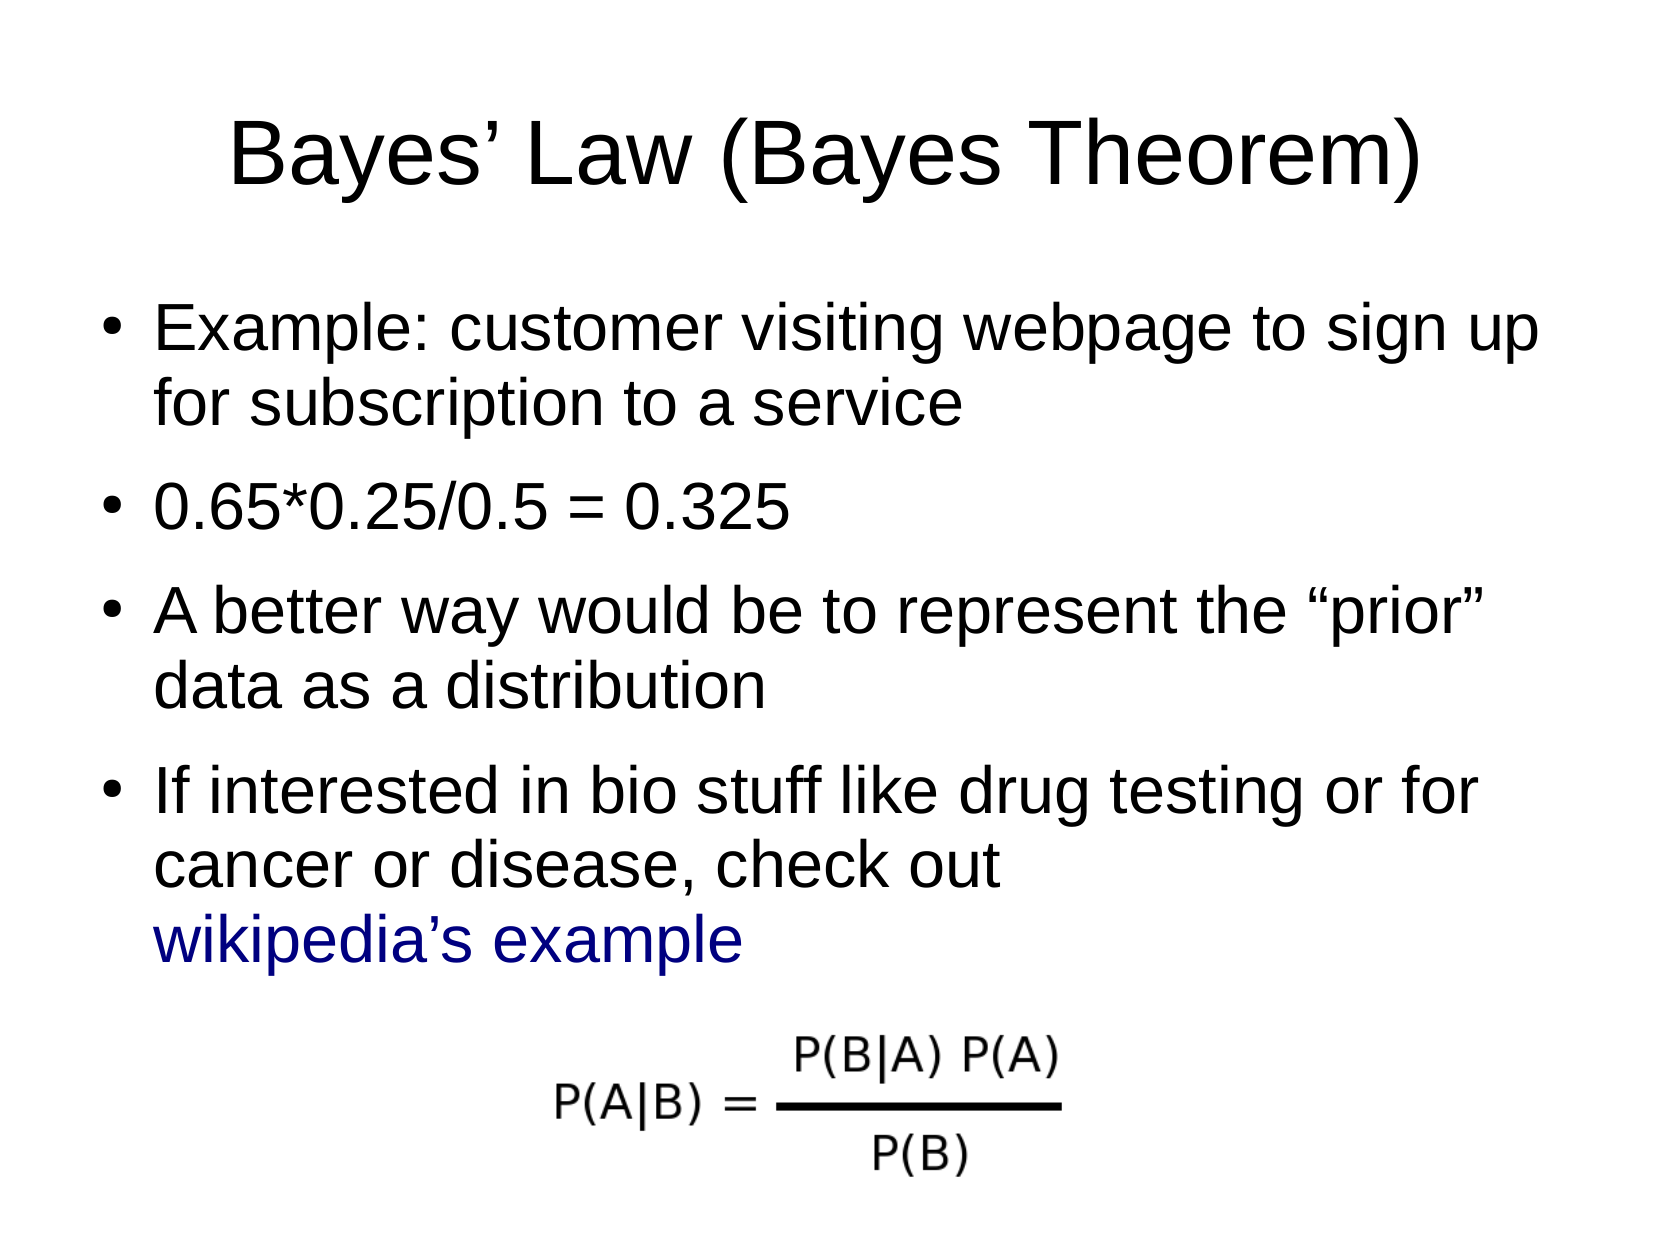

# Bayes’ Law (Bayes Theorem)
Example: customer visiting webpage to sign up for subscription to a service
0.65*0.25/0.5 = 0.325
A better way would be to represent the “prior” data as a distribution
If interested in bio stuff like drug testing or for cancer or disease, check out wikipedia’s example